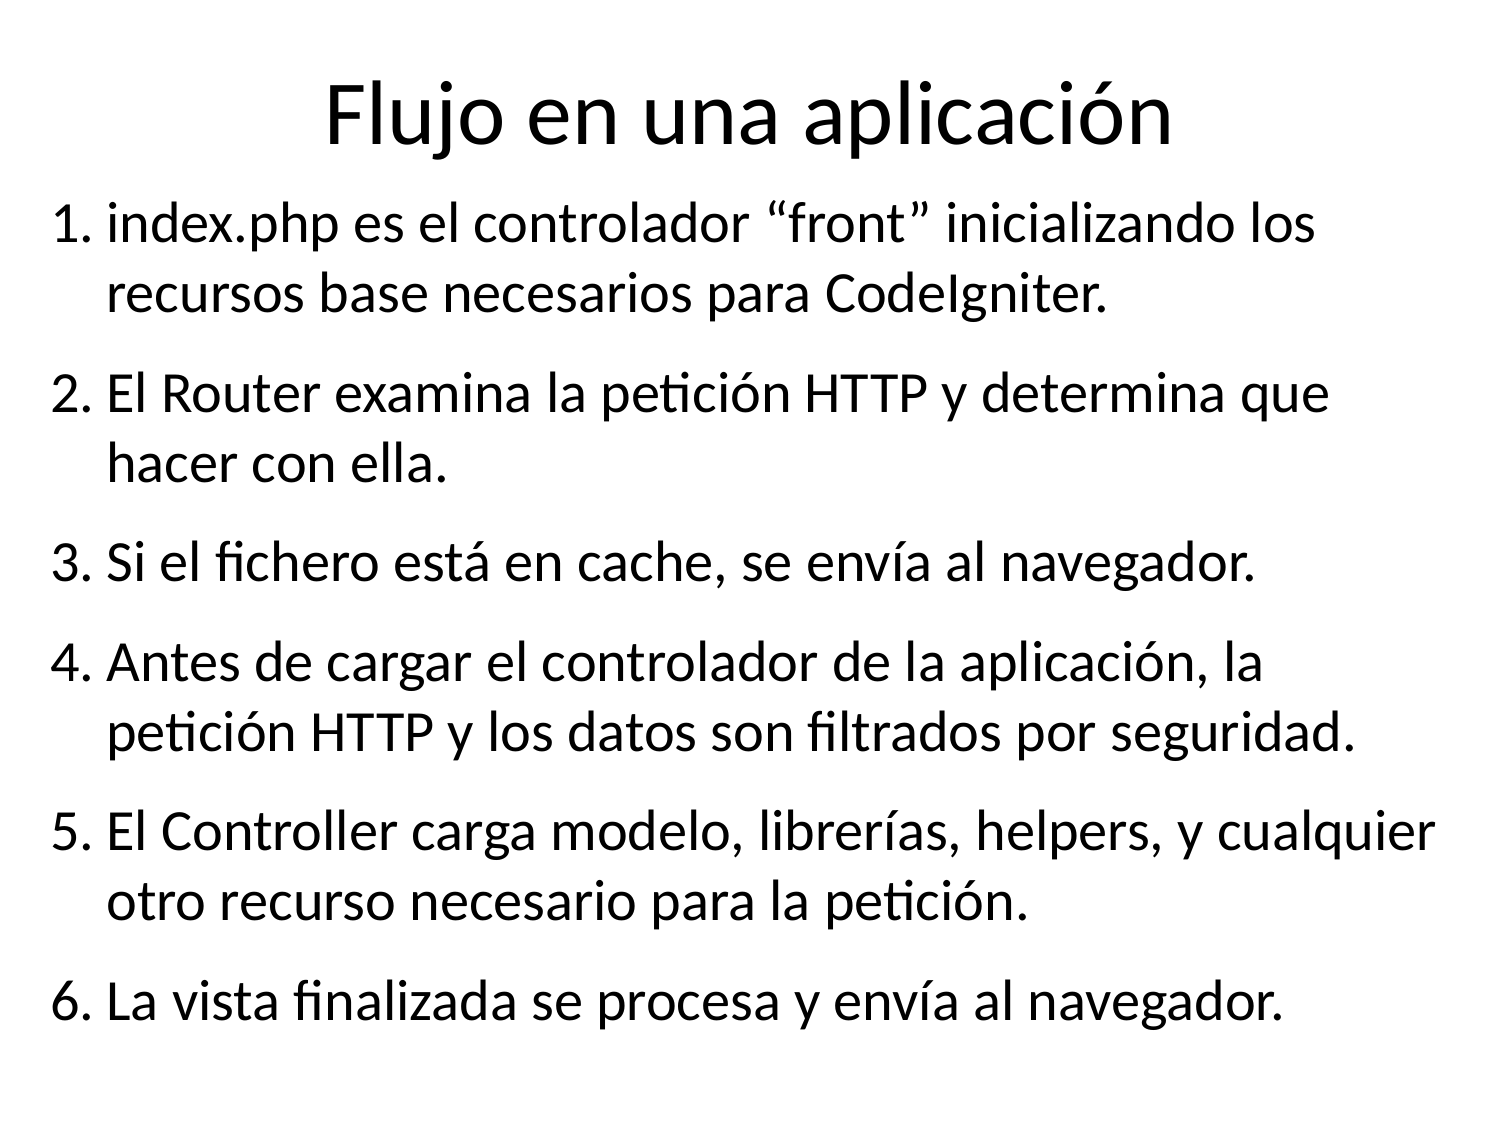

# Flujo en una aplicación
index.php es el controlador “front” inicializando los recursos base necesarios para CodeIgniter.
El Router examina la petición HTTP y determina que hacer con ella.
Si el fichero está en cache, se envía al navegador.
Antes de cargar el controlador de la aplicación, la petición HTTP y los datos son filtrados por seguridad.
El Controller carga modelo, librerías, helpers, y cualquier otro recurso necesario para la petición.
La vista finalizada se procesa y envía al navegador.